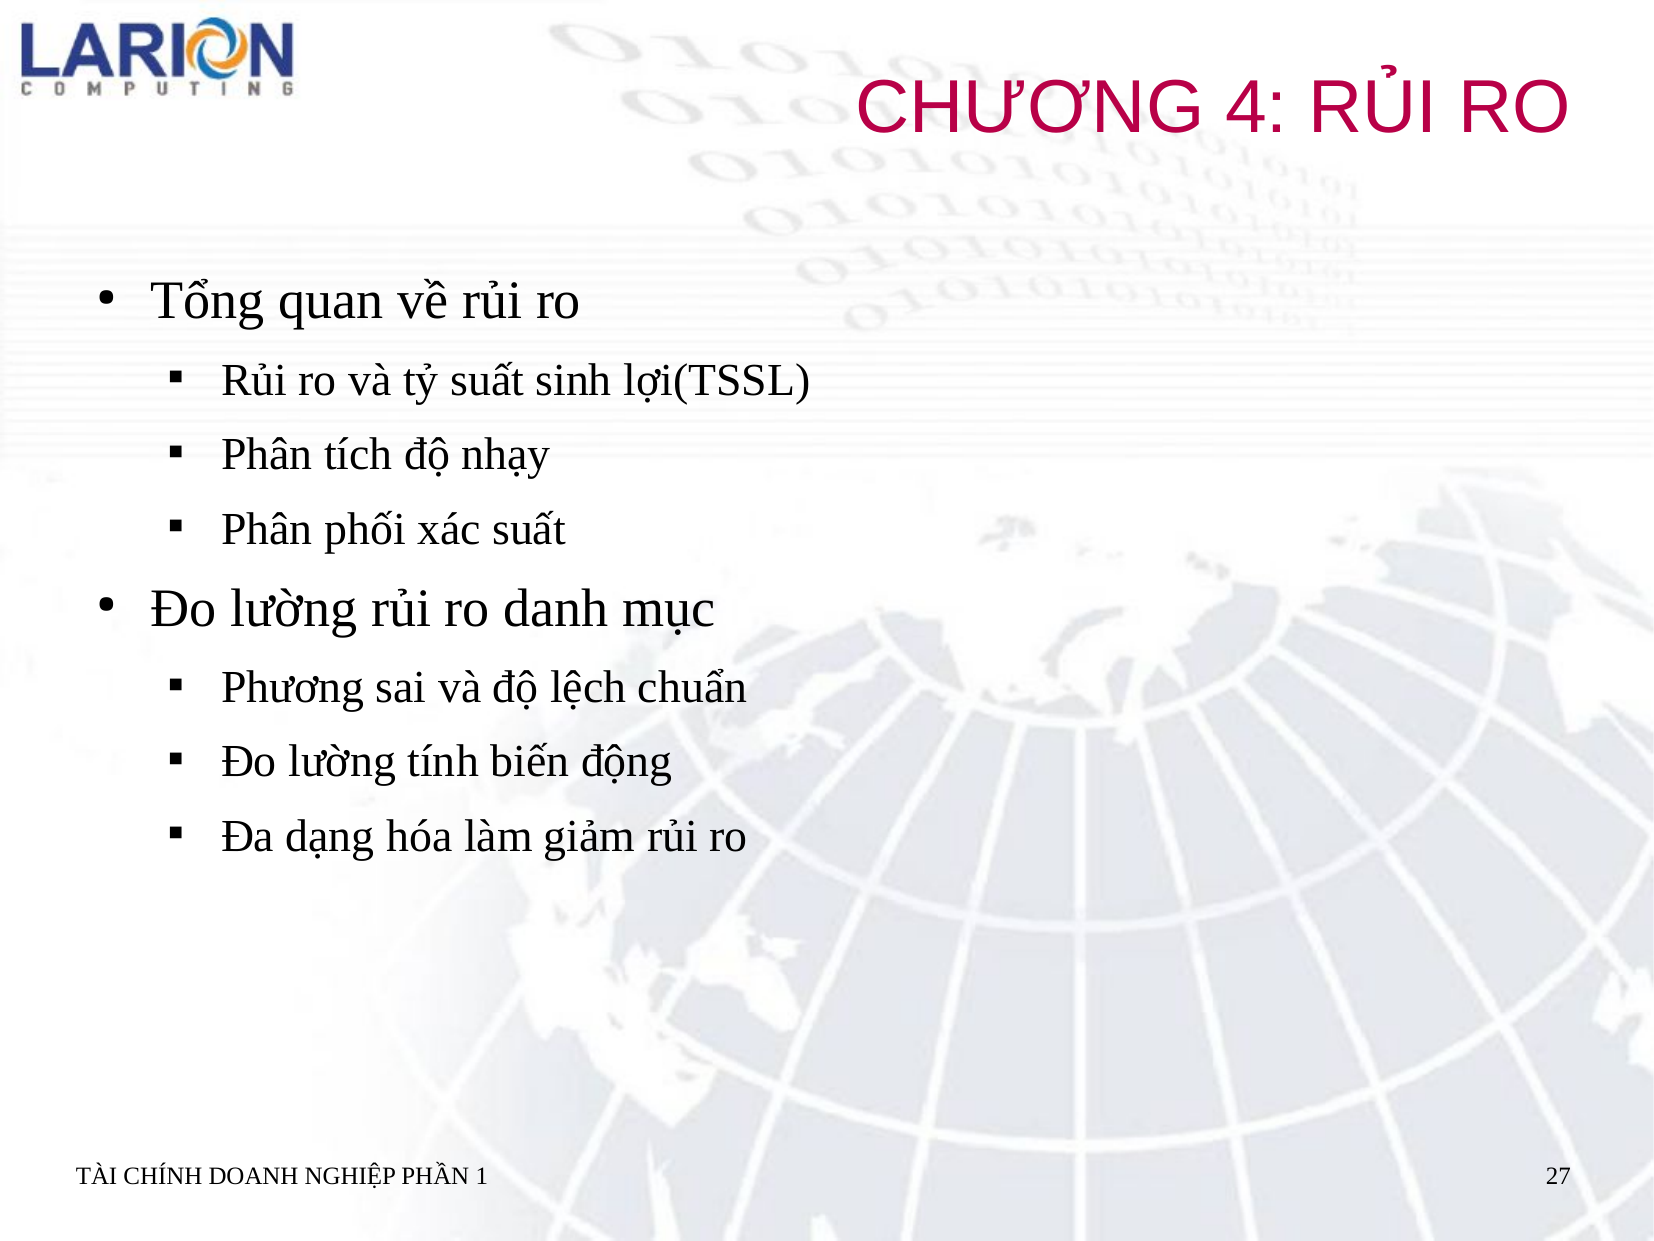

# CHƯƠNG 4: RỦI RO
Tổng quan về rủi ro
Rủi ro và tỷ suất sinh lợi(TSSL)
Phân tích độ nhạy
Phân phối xác suất
Đo lường rủi ro danh mục
Phương sai và độ lệch chuẩn
Đo lường tính biến động
Đa dạng hóa làm giảm rủi ro
TÀI CHÍNH DOANH NGHIỆP PHẦN 1
27